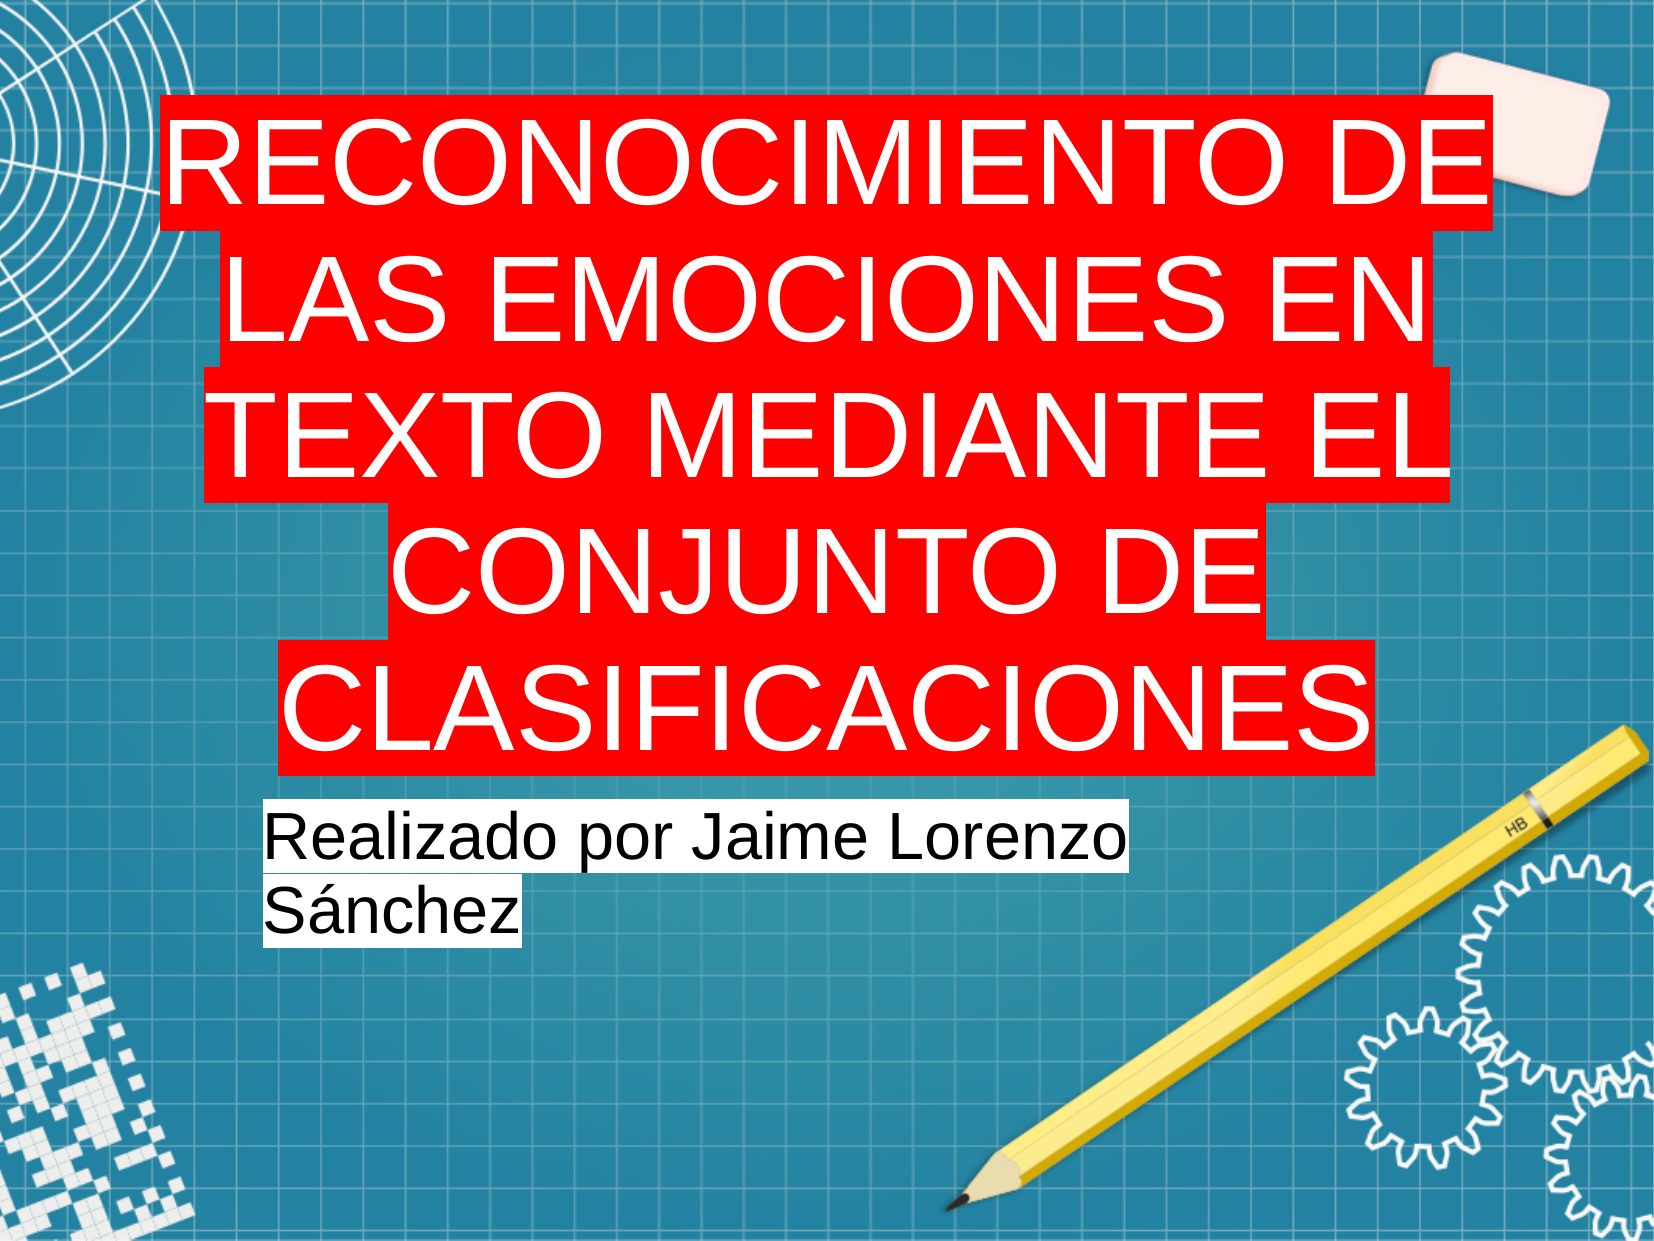

# RECONOCIMIENTO DE LAS EMOCIONES EN TEXTO MEDIANTE EL CONJUNTO DE CLASIFICACIONES
Realizado por Jaime Lorenzo Sánchez